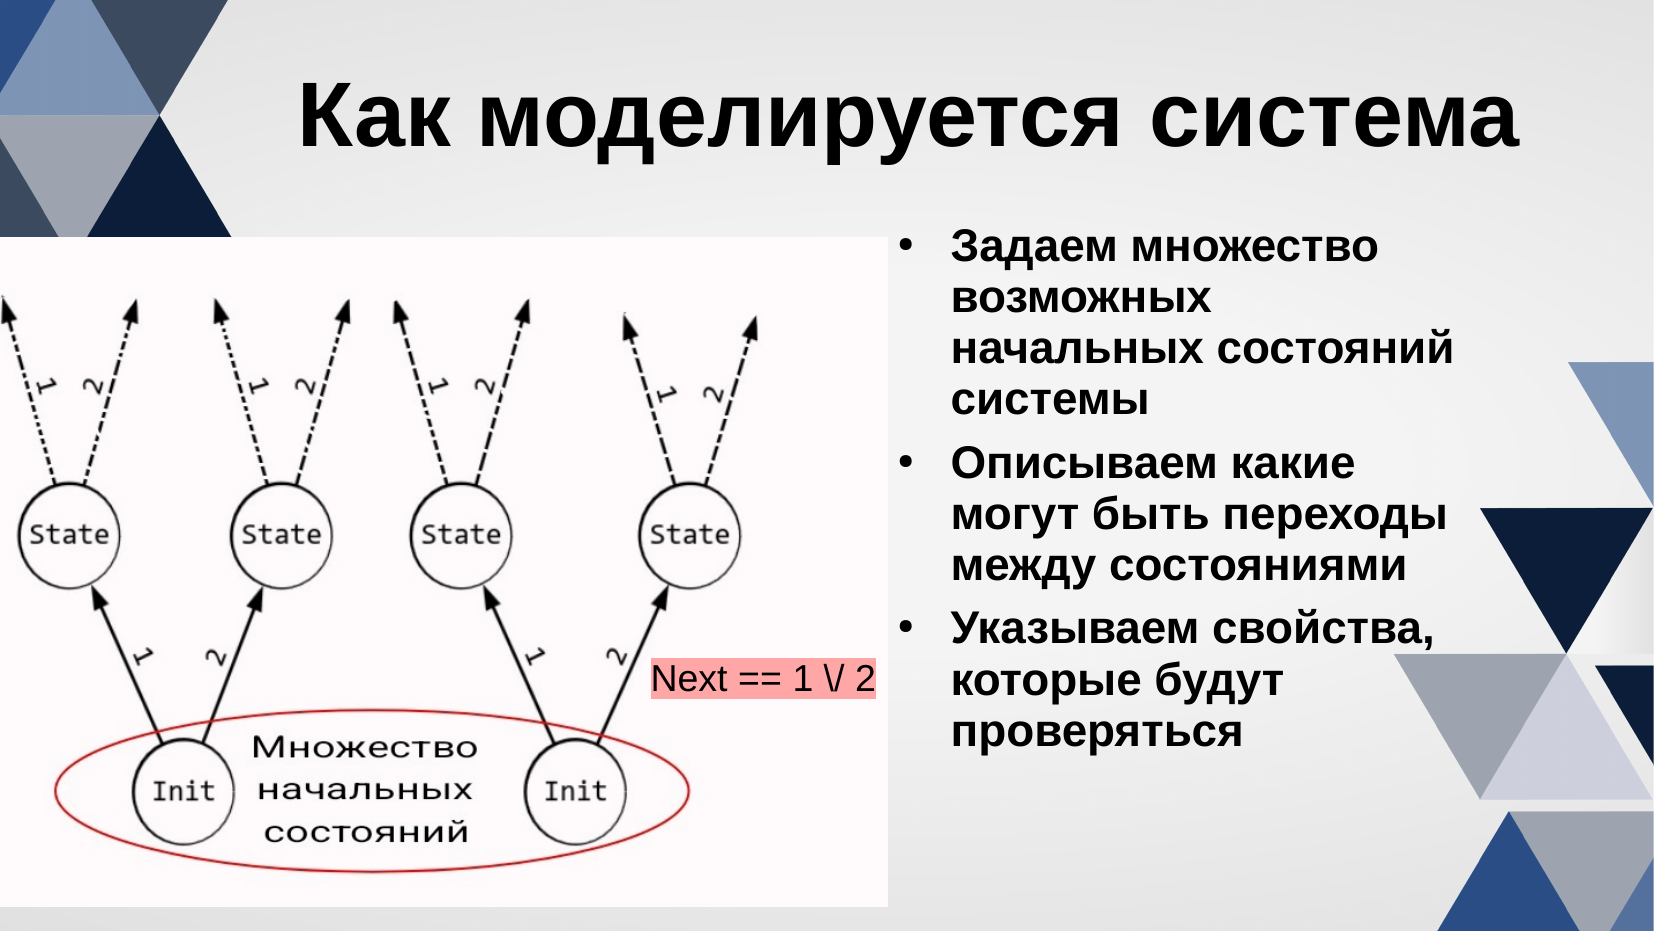

# Как моделируется система
Задаем множество возможных начальных состояний системы
Описываем какие могут быть переходы между состояниями
Указываем свойства, которые будут проверяться
Next == 1 \/ 2